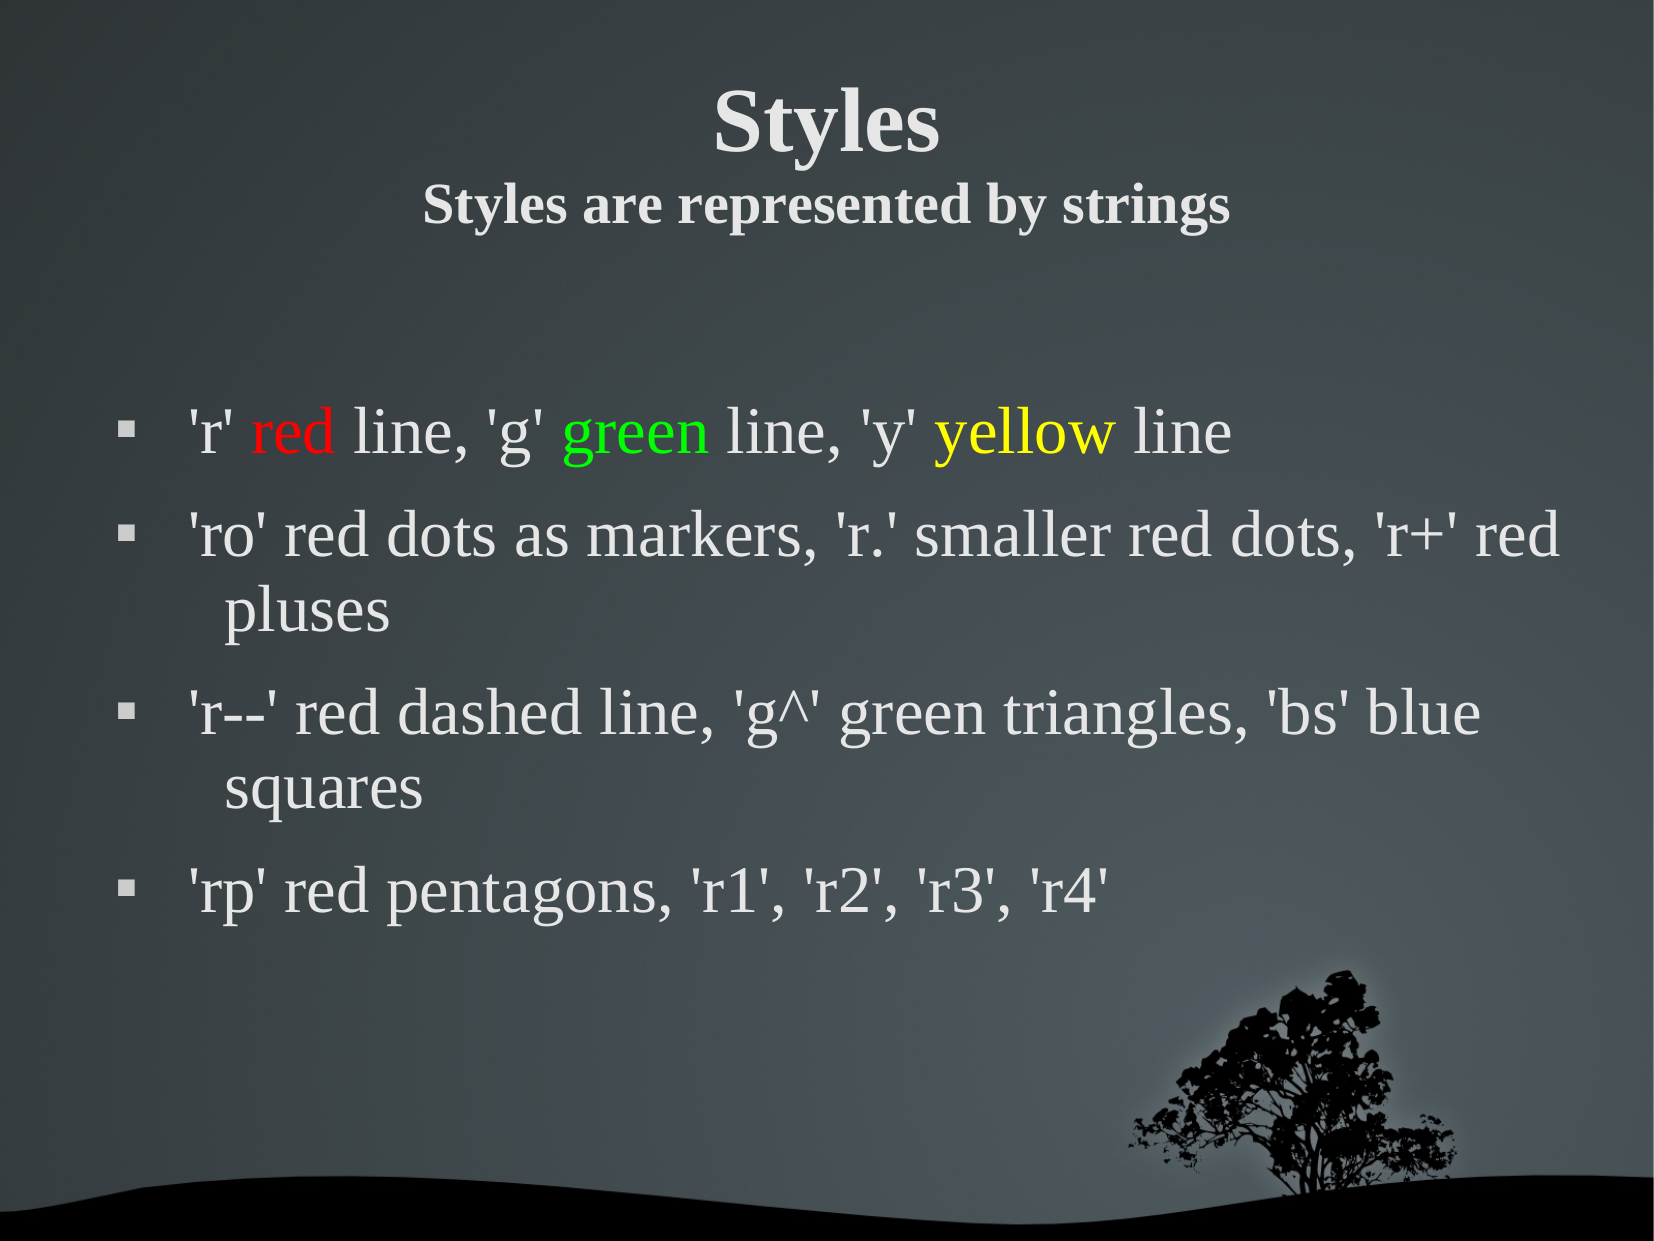

# Styles Styles are represented by strings
 'r' red line, 'g' green line, 'y' yellow line
 'ro' red dots as markers, 'r.' smaller red dots, 'r+' red pluses
 'r--' red dashed line, 'g^' green triangles, 'bs' blue squares
 'rp' red pentagons, 'r1', 'r2', 'r3', 'r4'